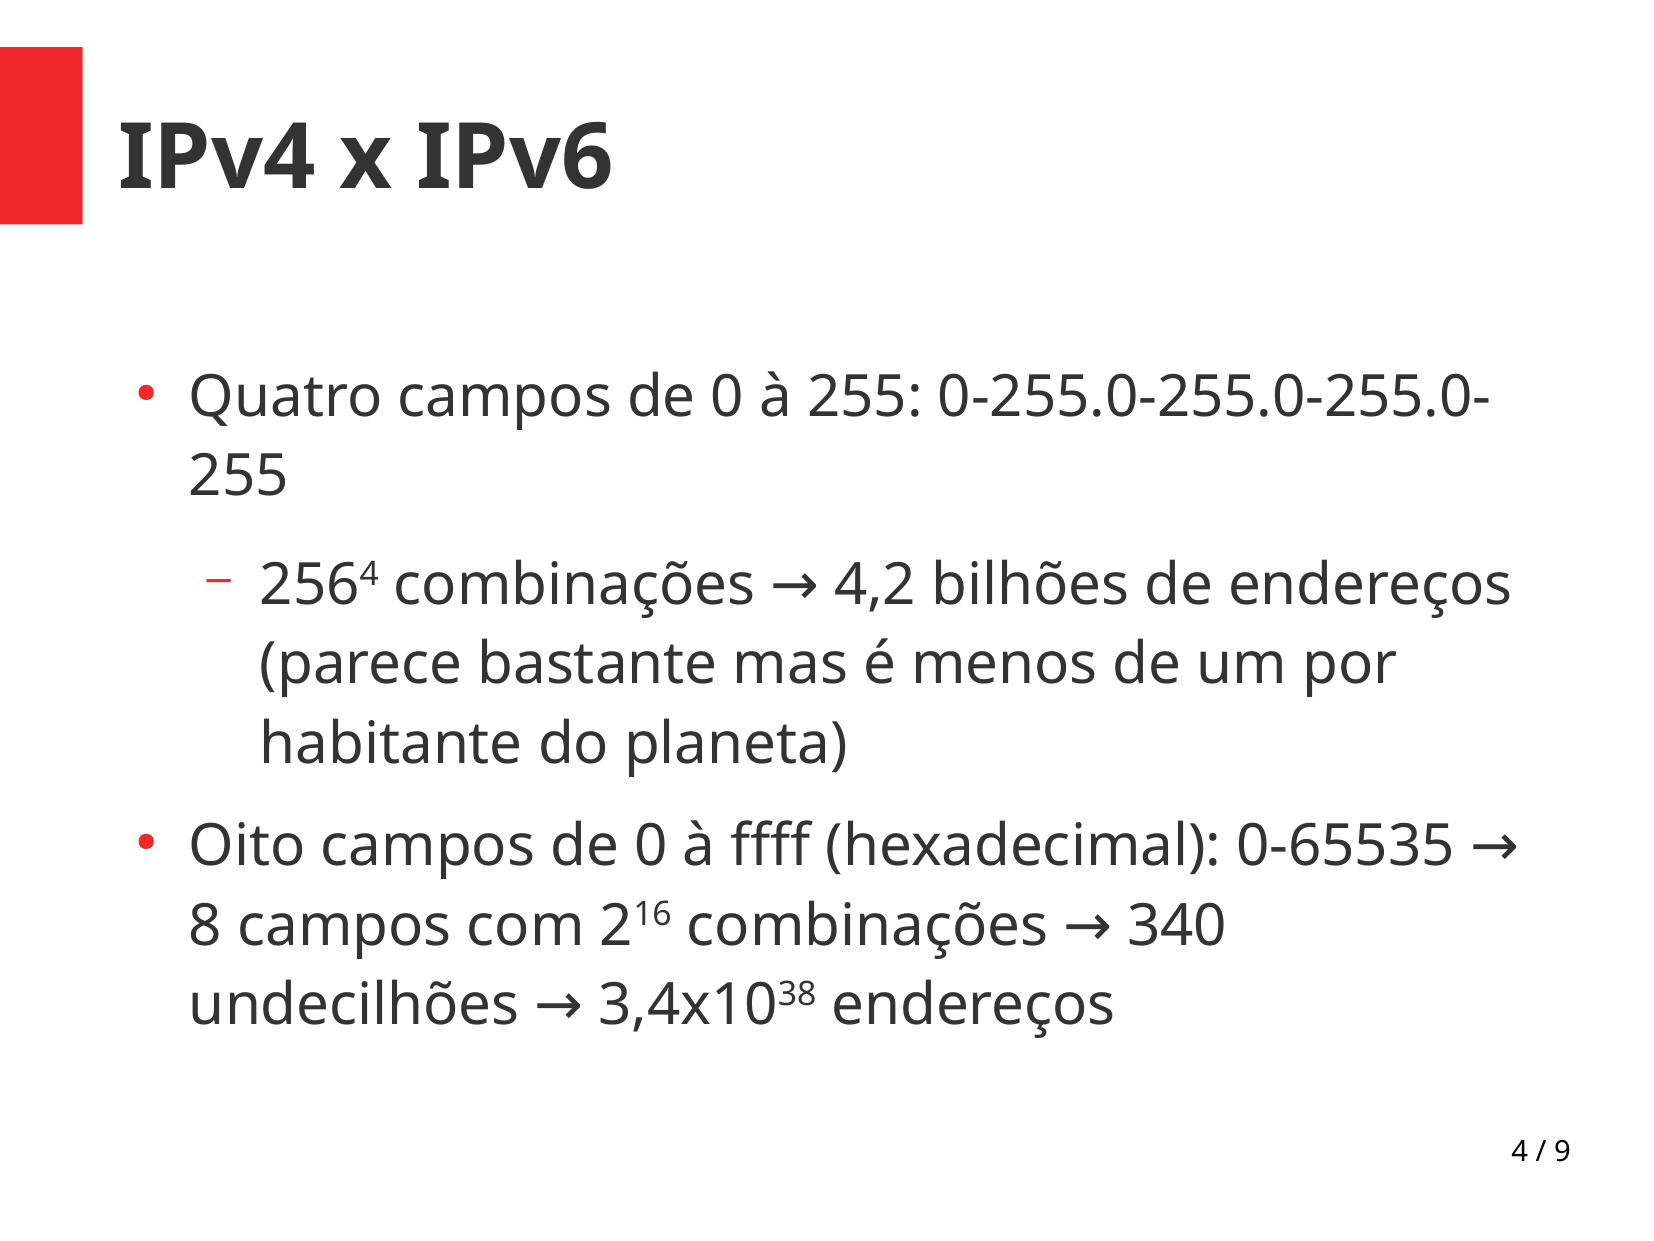

# IPv4 x IPv6
Quatro campos de 0 à 255: 0-255.0-255.0-255.0-255
2564 combinações → 4,2 bilhões de endereços (parece bastante mas é menos de um por habitante do planeta)
Oito campos de 0 à ffff (hexadecimal): 0-65535 → 8 campos com 216 combinações → 340 undecilhões → 3,4x1038 endereços
4